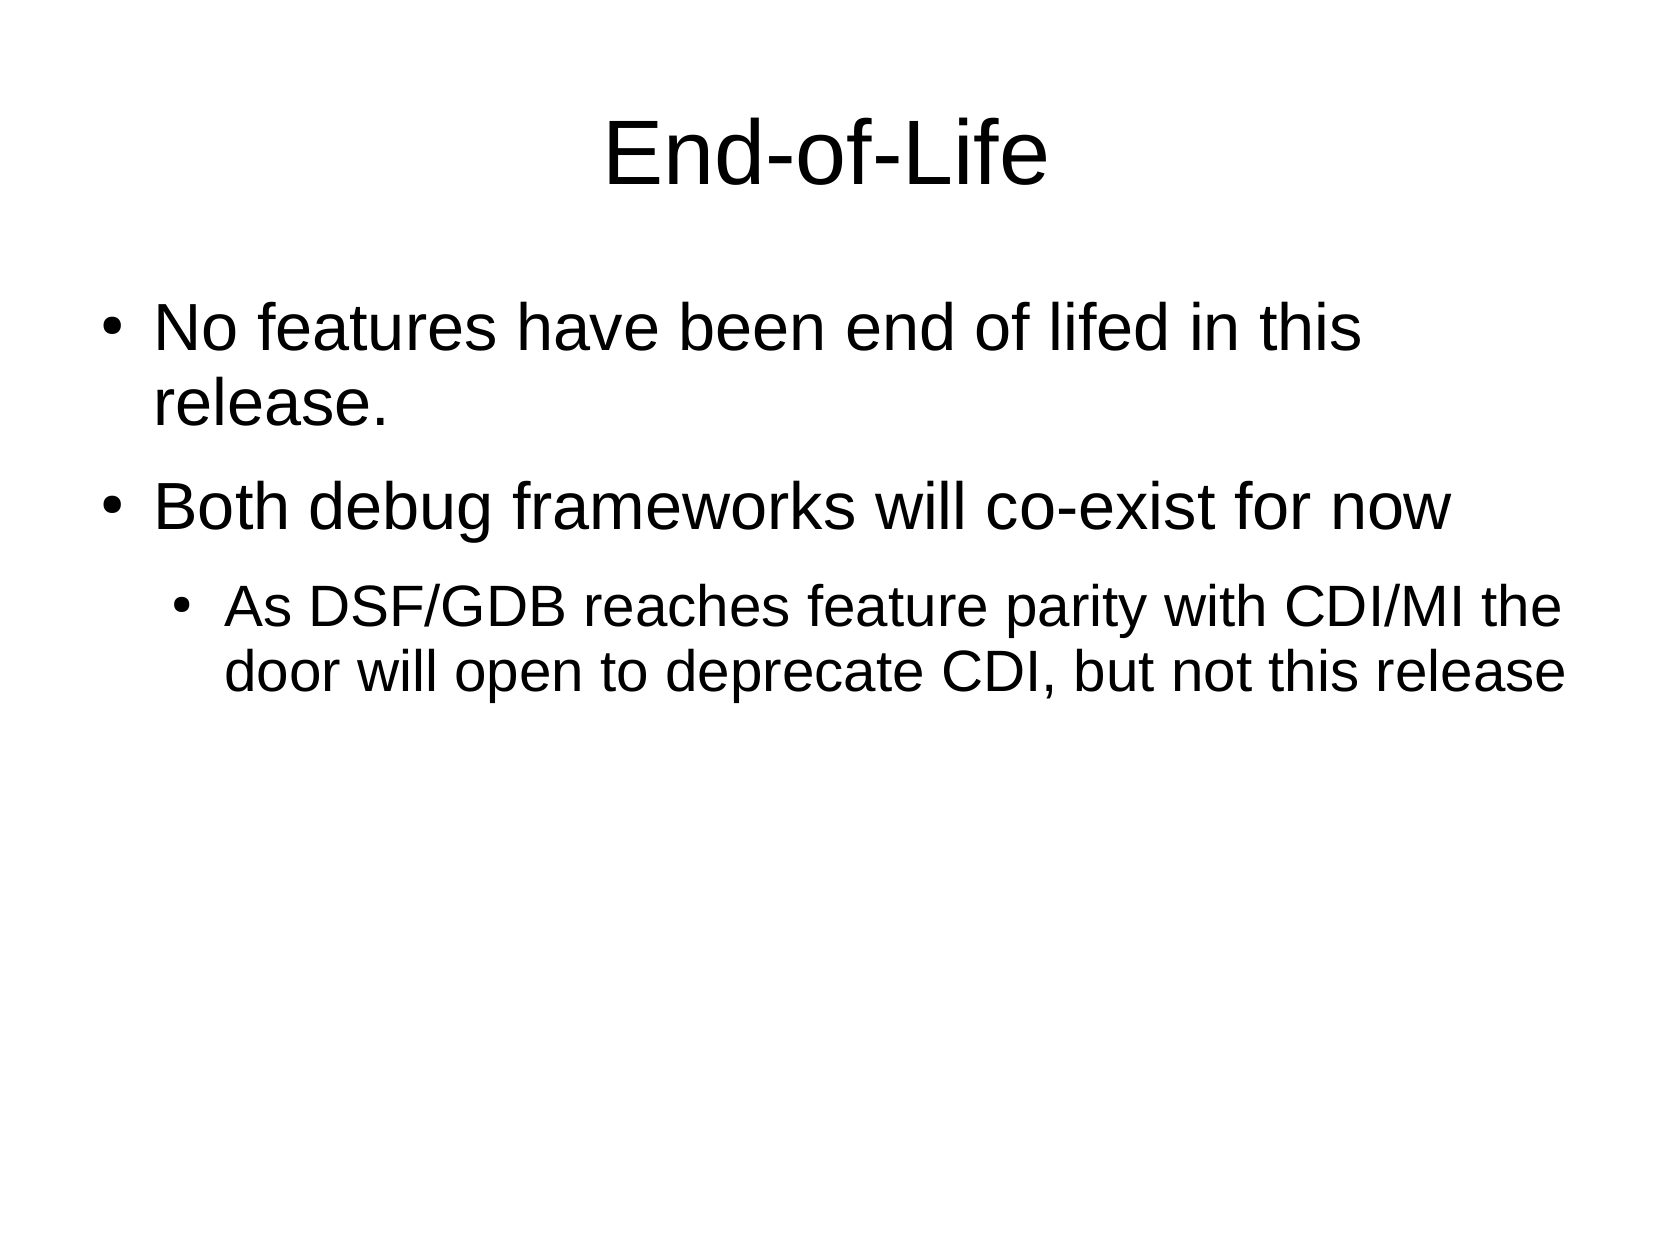

# End-of-Life
No features have been end of lifed in this release.
Both debug frameworks will co-exist for now
As DSF/GDB reaches feature parity with CDI/MI the door will open to deprecate CDI, but not this release